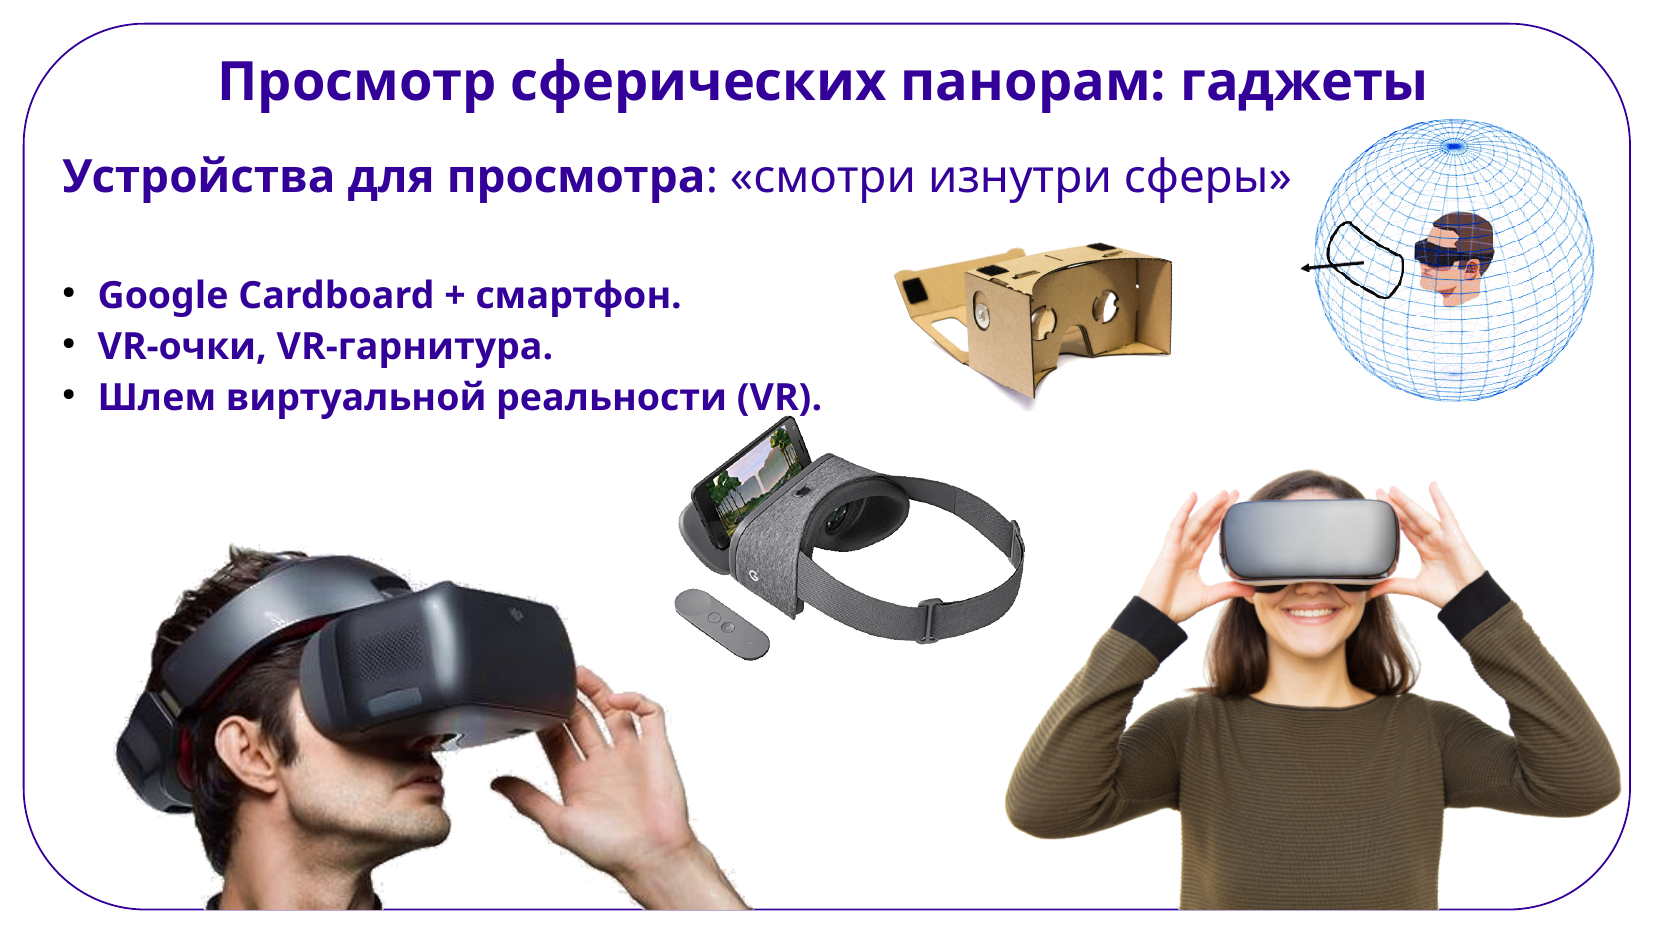

Просмотр сферических панорам: гаджеты
Устройства для просмотра: «смотри изнутри сферы»
Google Cardboard + смартфон.
VR-очки, VR-гарнитура.
Шлем виртуальной реальности (VR).